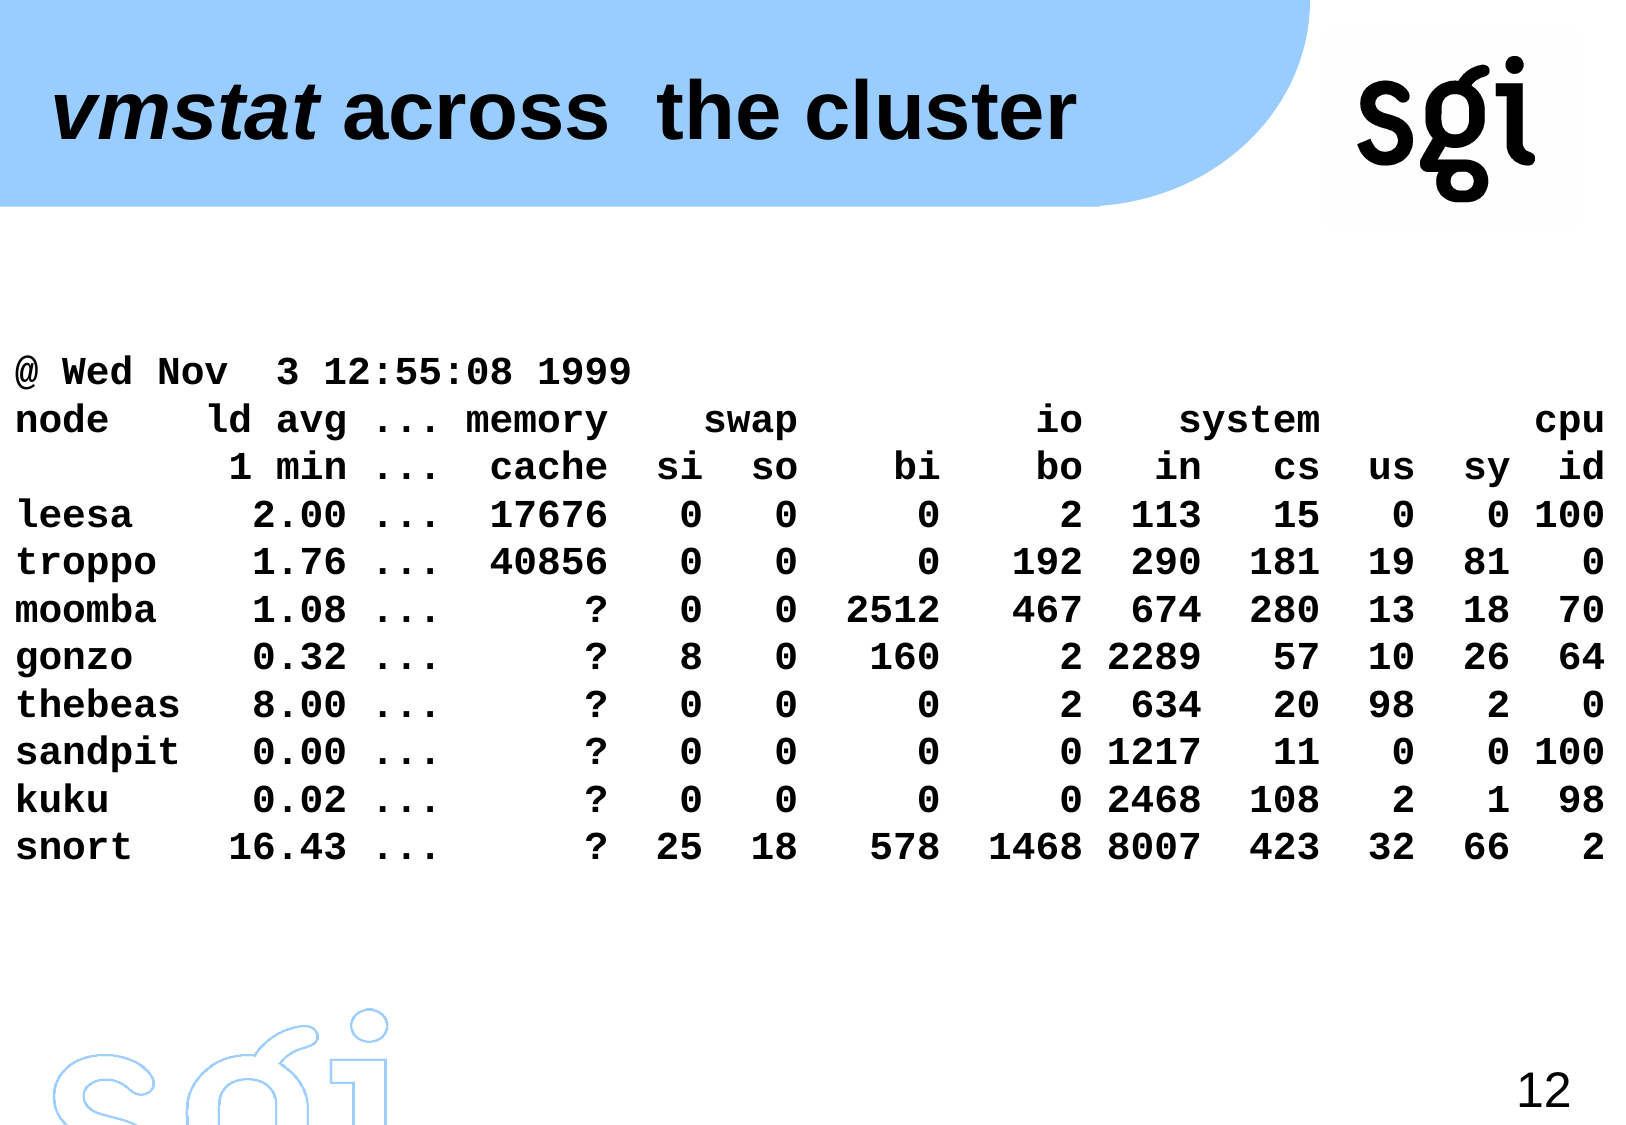

# vmstat across the cluster
@ Wed Nov 3 12:55:08 1999
node ld avg ... memory swap io system cpu
 1 min ... cache si so bi bo in cs us sy id
leesa 2.00 ... 17676 0 0 0 2 113 15 0 0 100
troppo 1.76 ... 40856 0 0 0 192 290 181 19 81 0
moomba 1.08 ... ? 0 0 2512 467 674 280 13 18 70
gonzo 0.32 ... ? 8 0 160 2 2289 57 10 26 64
thebeas 8.00 ... ? 0 0 0 2 634 20 98 2 0
sandpit 0.00 ... ? 0 0 0 0 1217 11 0 0 100
kuku 0.02 ... ? 0 0 0 0 2468 108 2 1 98
snort 16.43 ... ? 25 18 578 1468 8007 423 32 66 2